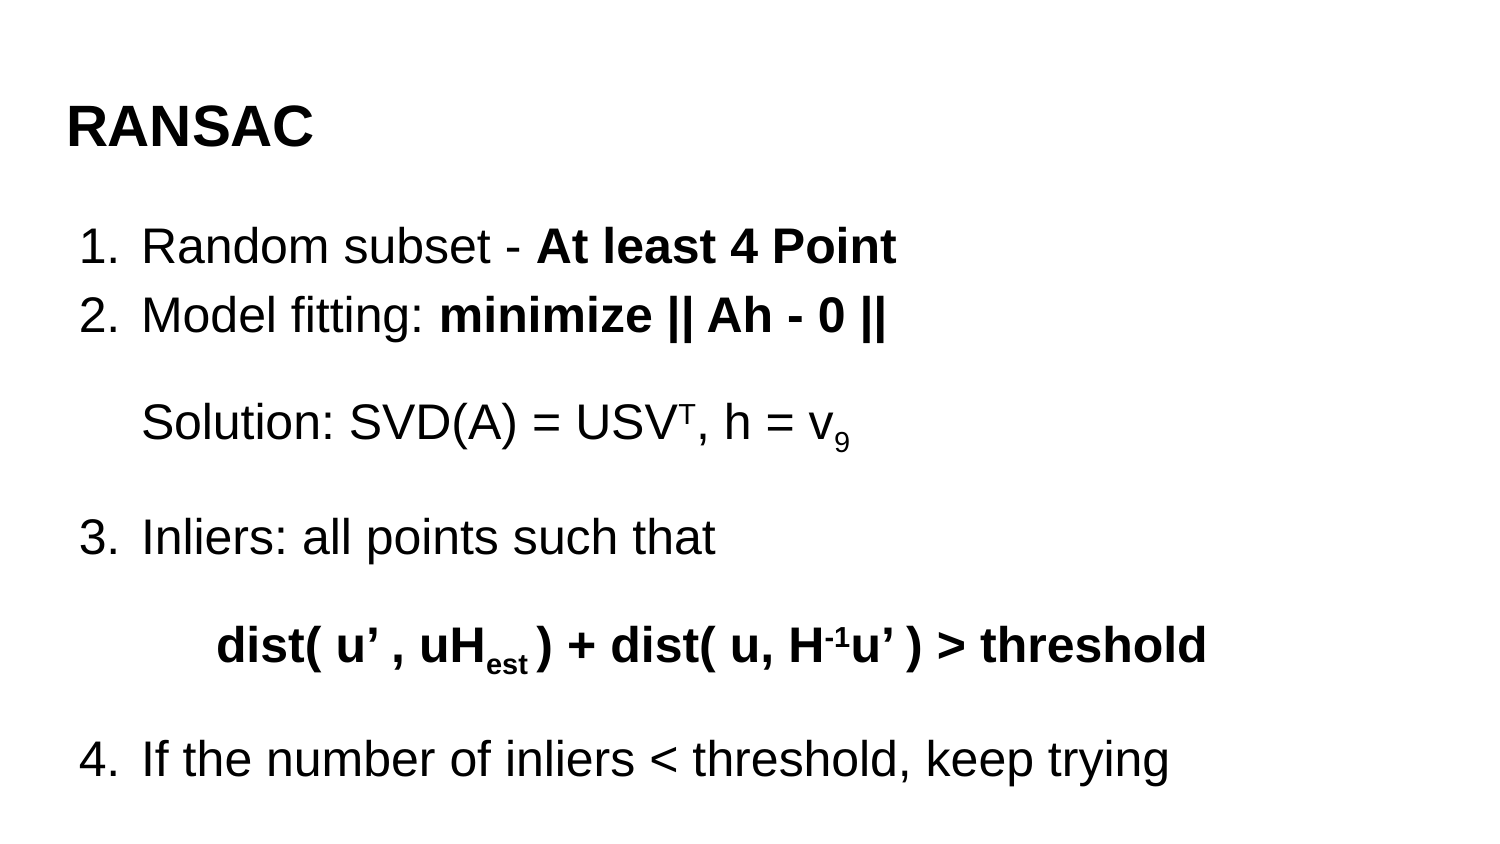

# RANSAC
Random subset - At least 4 Point
Model fitting: minimize || Ah - 0 ||
Solution: SVD(A) = USVT, h = v9
Inliers: all points such that
dist( u’ , uHest ) + dist( u, H-1u’ ) > threshold
If the number of inliers < threshold, keep trying